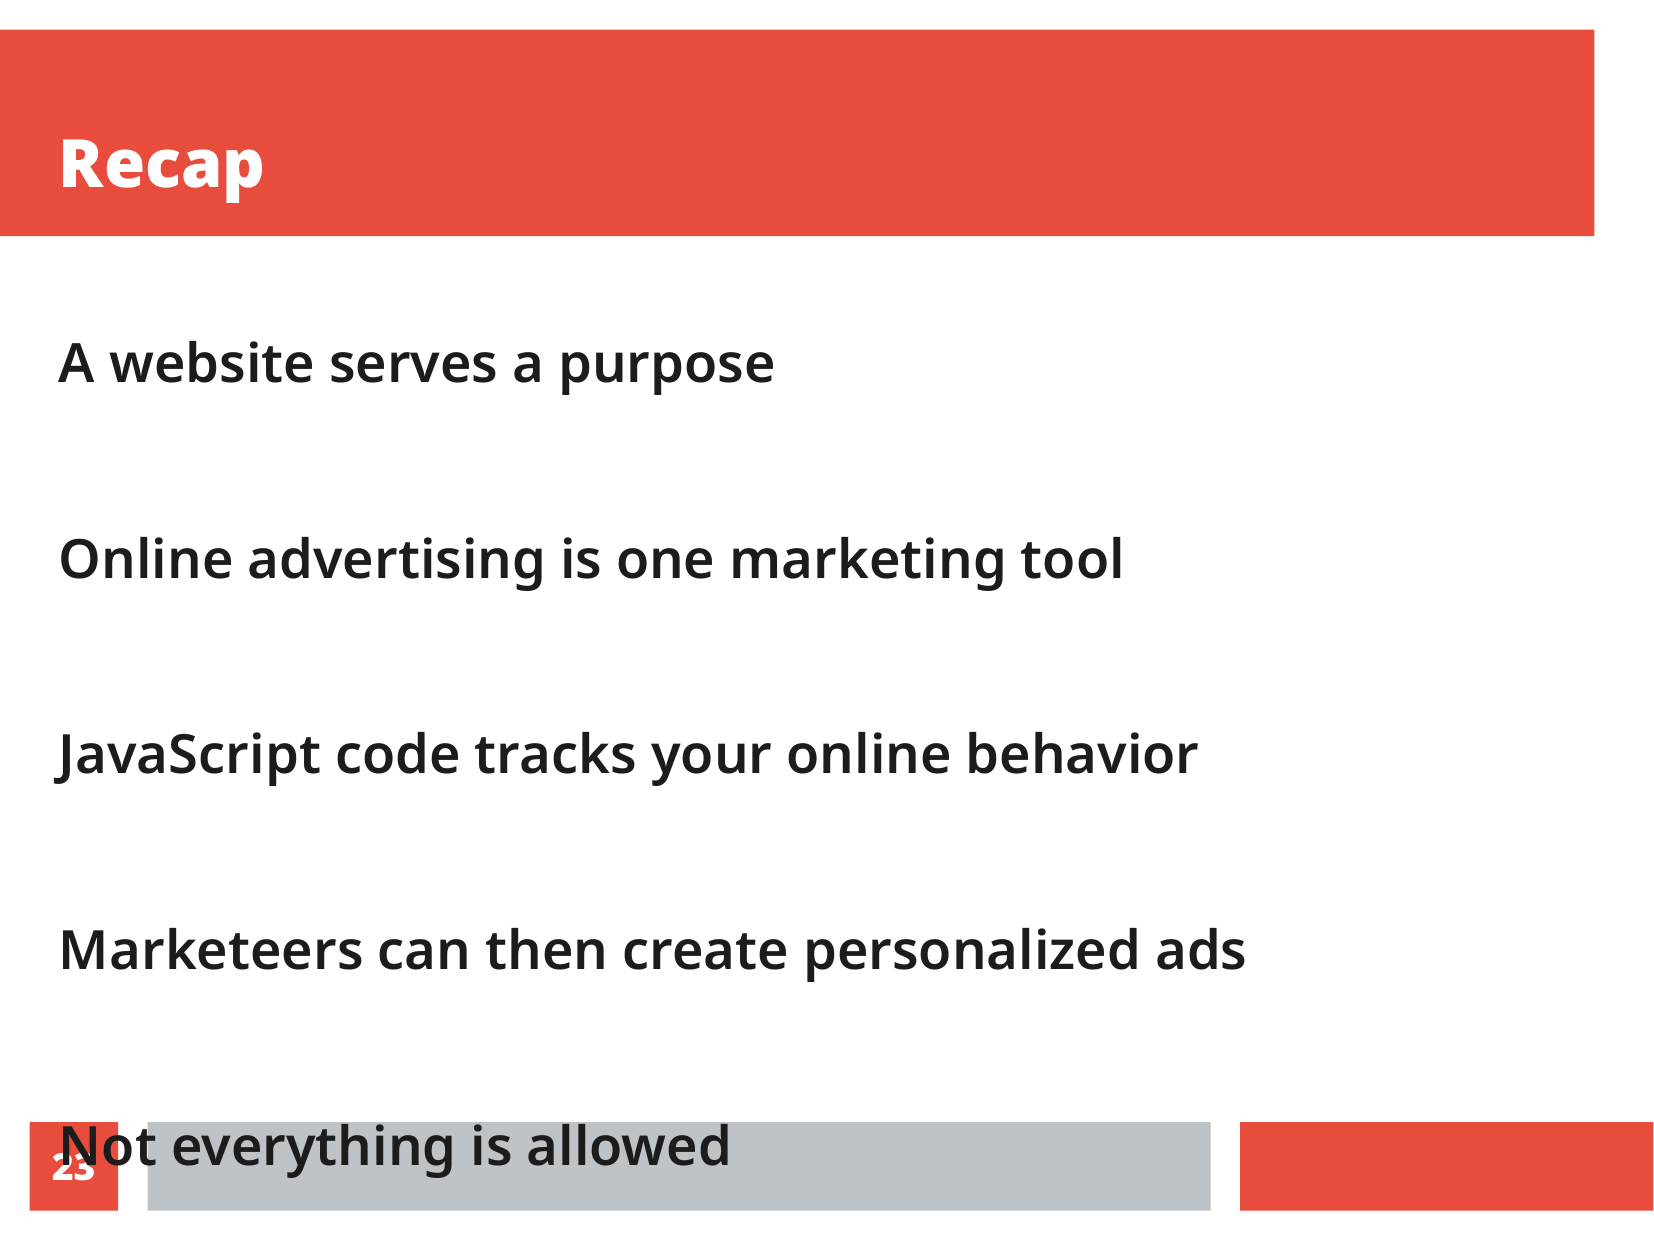

# Recap
A website serves a purpose
Online advertising is one marketing tool
JavaScript code tracks your online behavior
Marketeers can then create personalized ads
Not everything is allowed
23